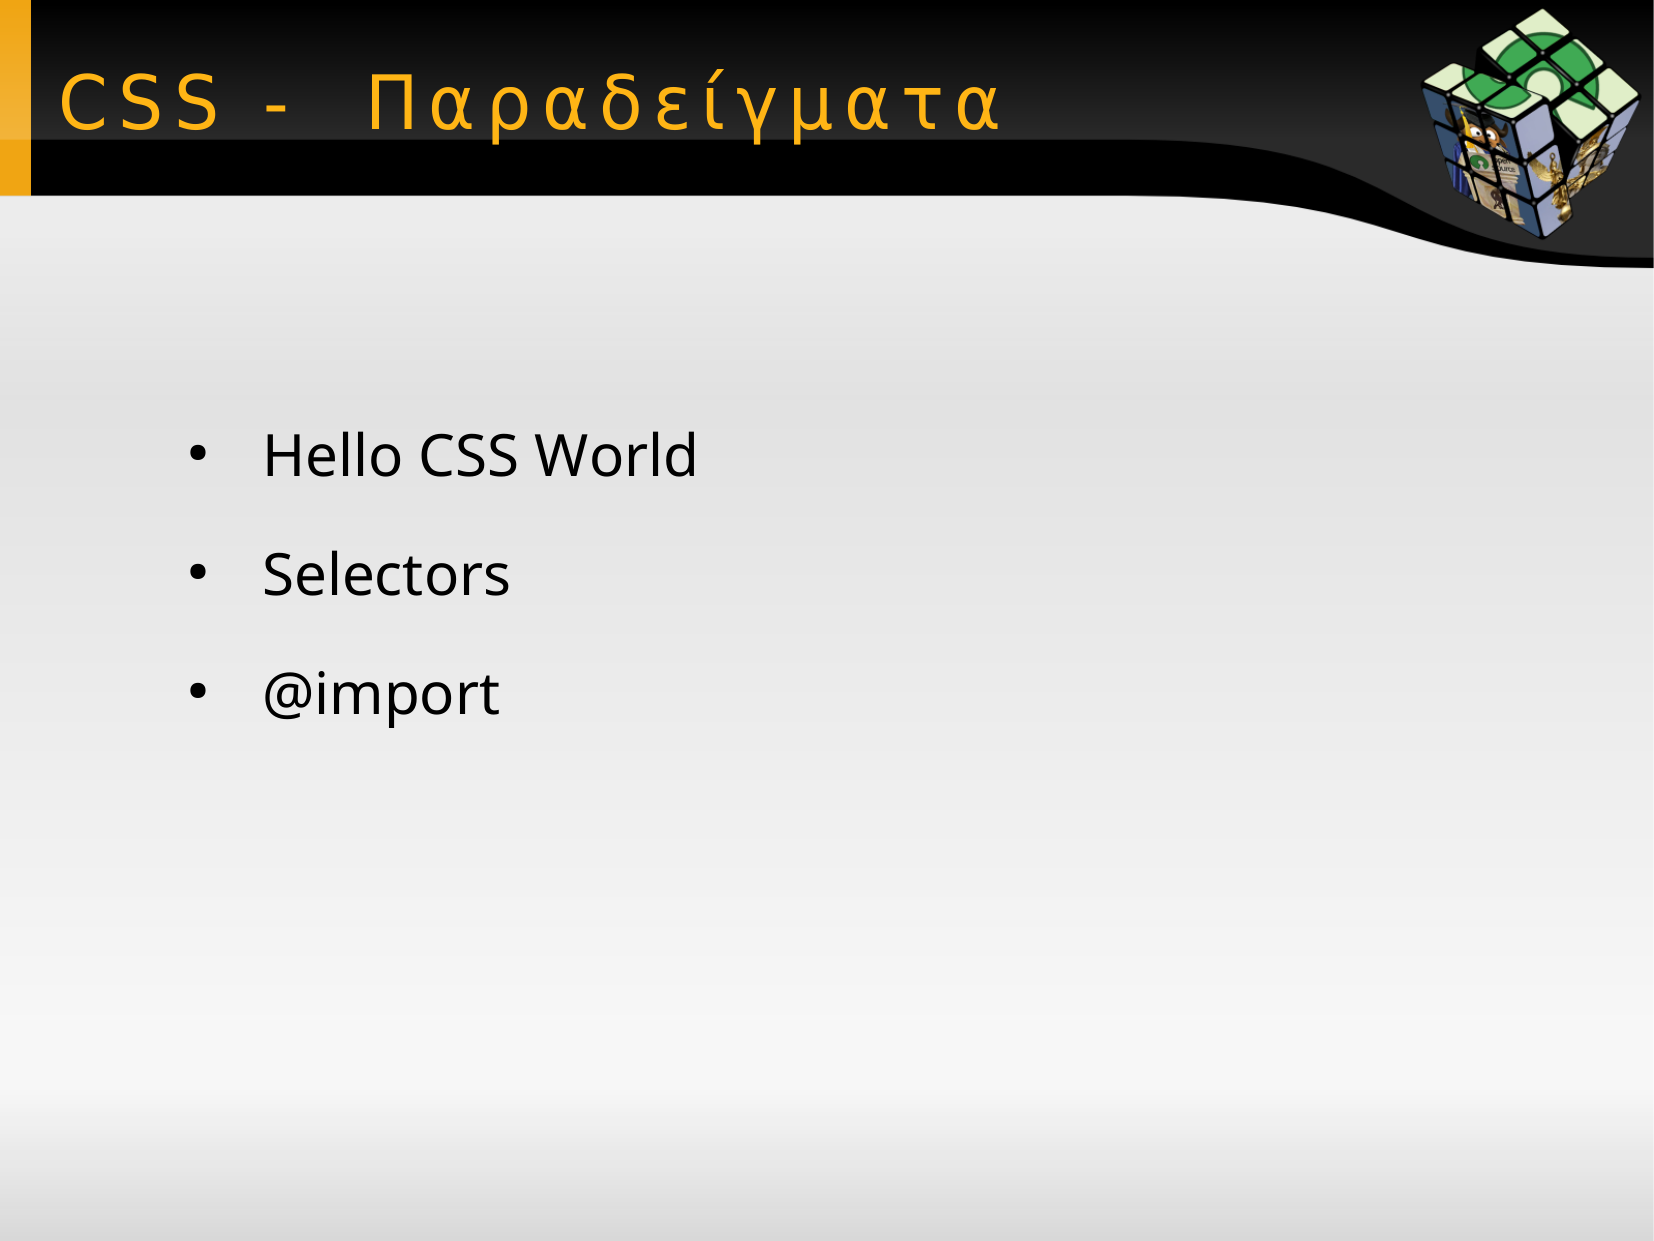

# CSS - Παραδείγματα
Hello CSS World
Selectors
@import